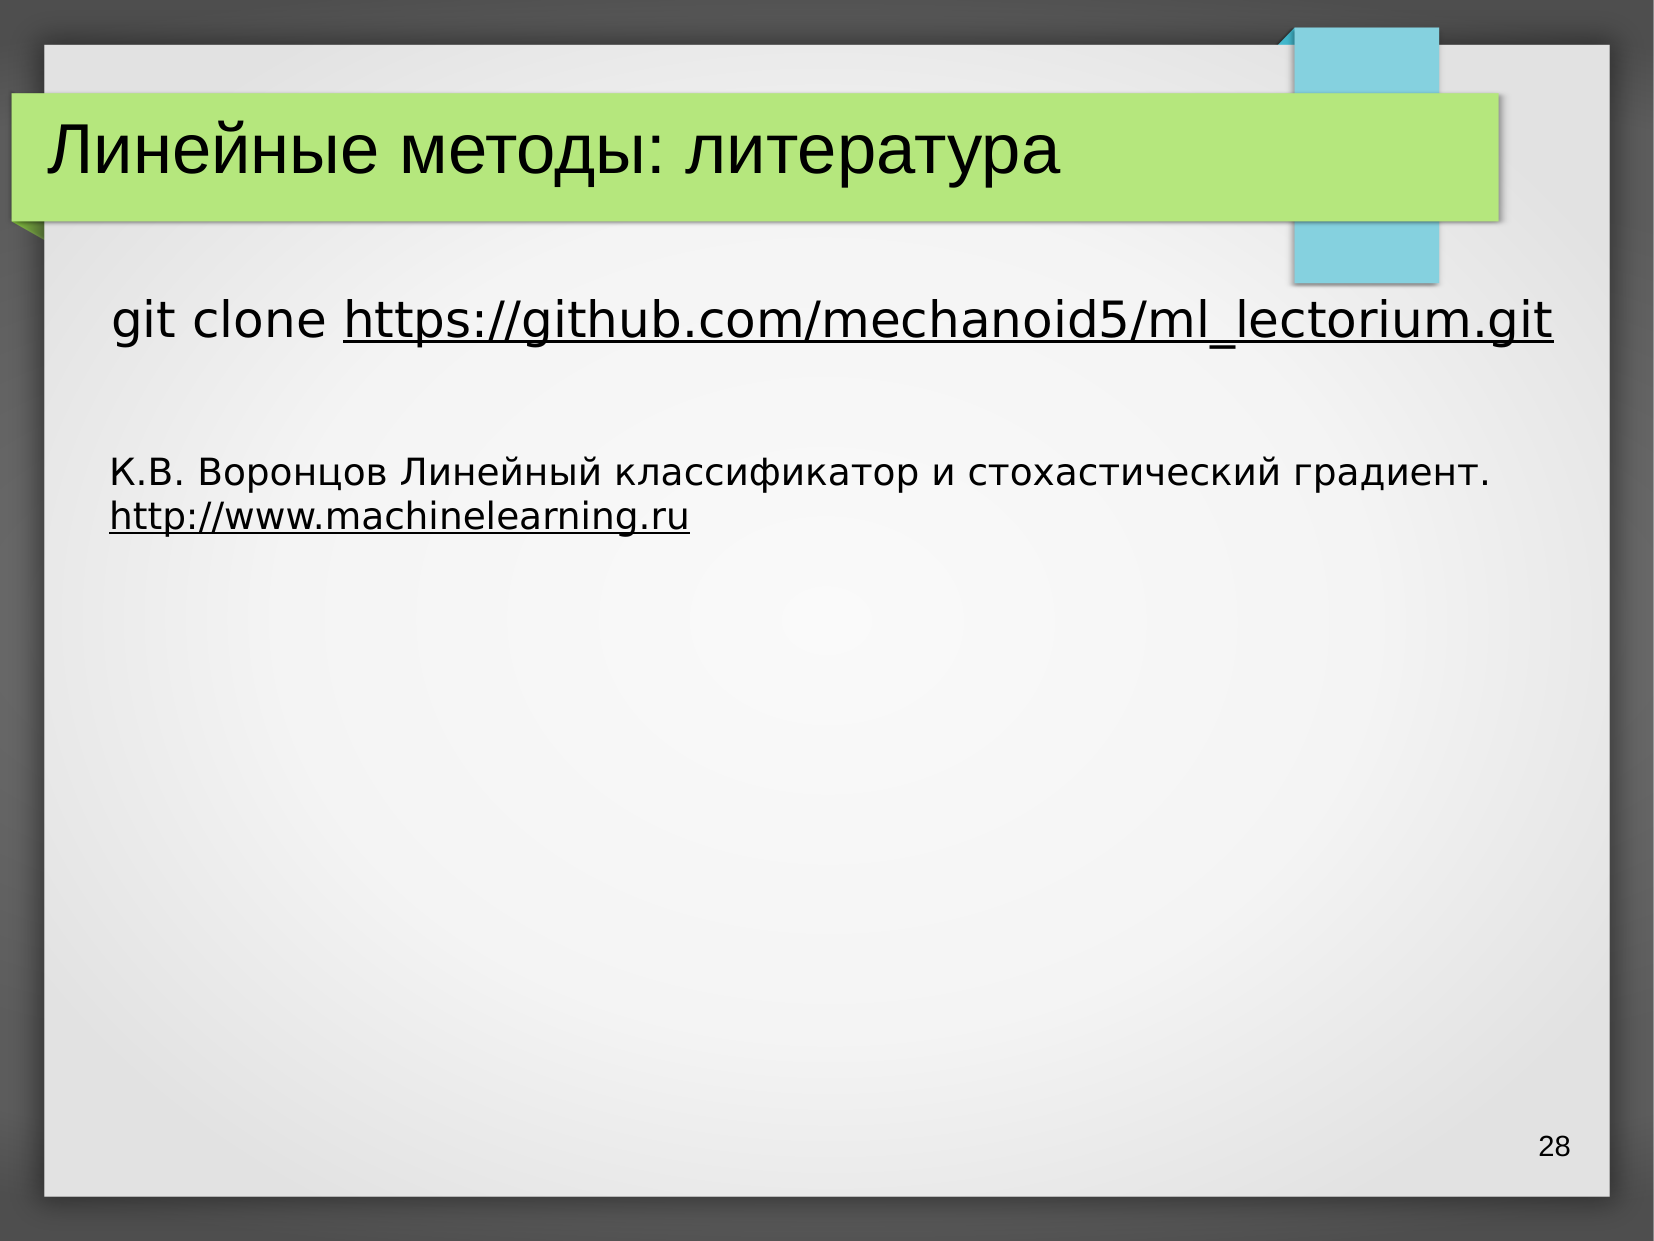

# Линейные методы: литература
git clone https://github.com/mechanoid5/ml_lectorium.git
К.В. Воронцов Линейный классификатор и стохастический градиент. http://www.machinelearning.ru
28